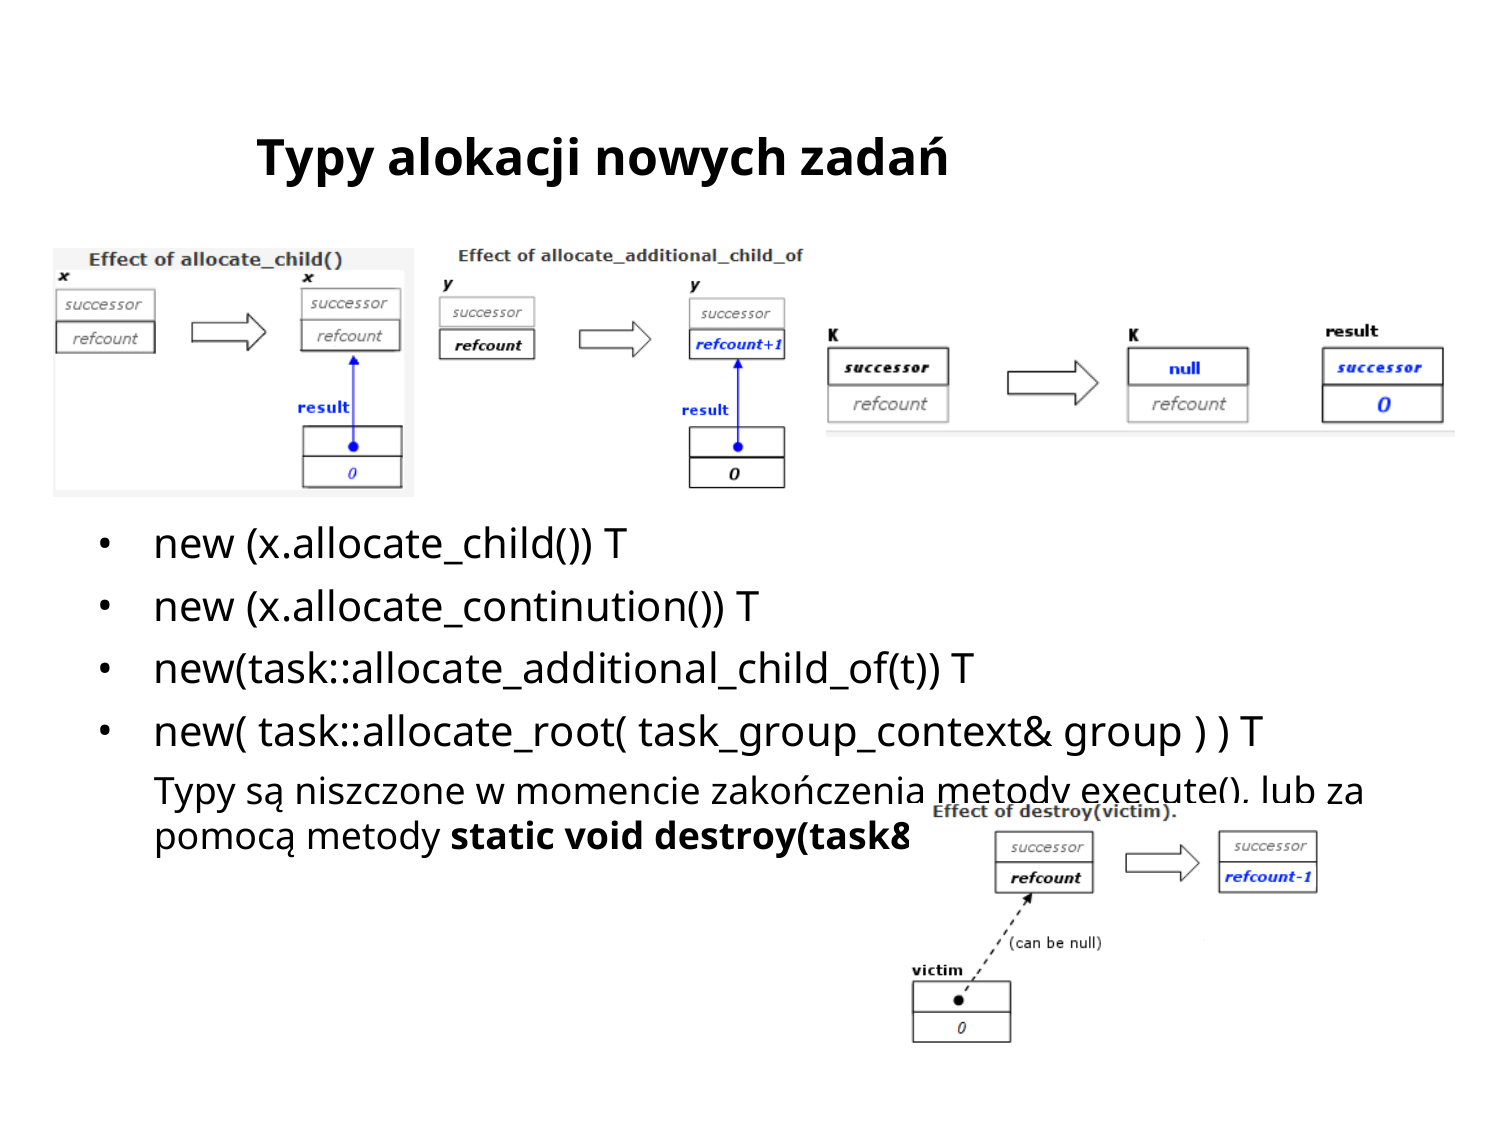

# Typy alokacji nowych zadań
new (x.allocate_child()) T
new (x.allocate_continution()) T
new(task::allocate_additional_child_of(t)) T
new( task::allocate_root( task_group_context& group ) ) T
Typy są niszczone w momencie zakończenia metody execute(), lub za pomocą metody static void destroy(task& victim);